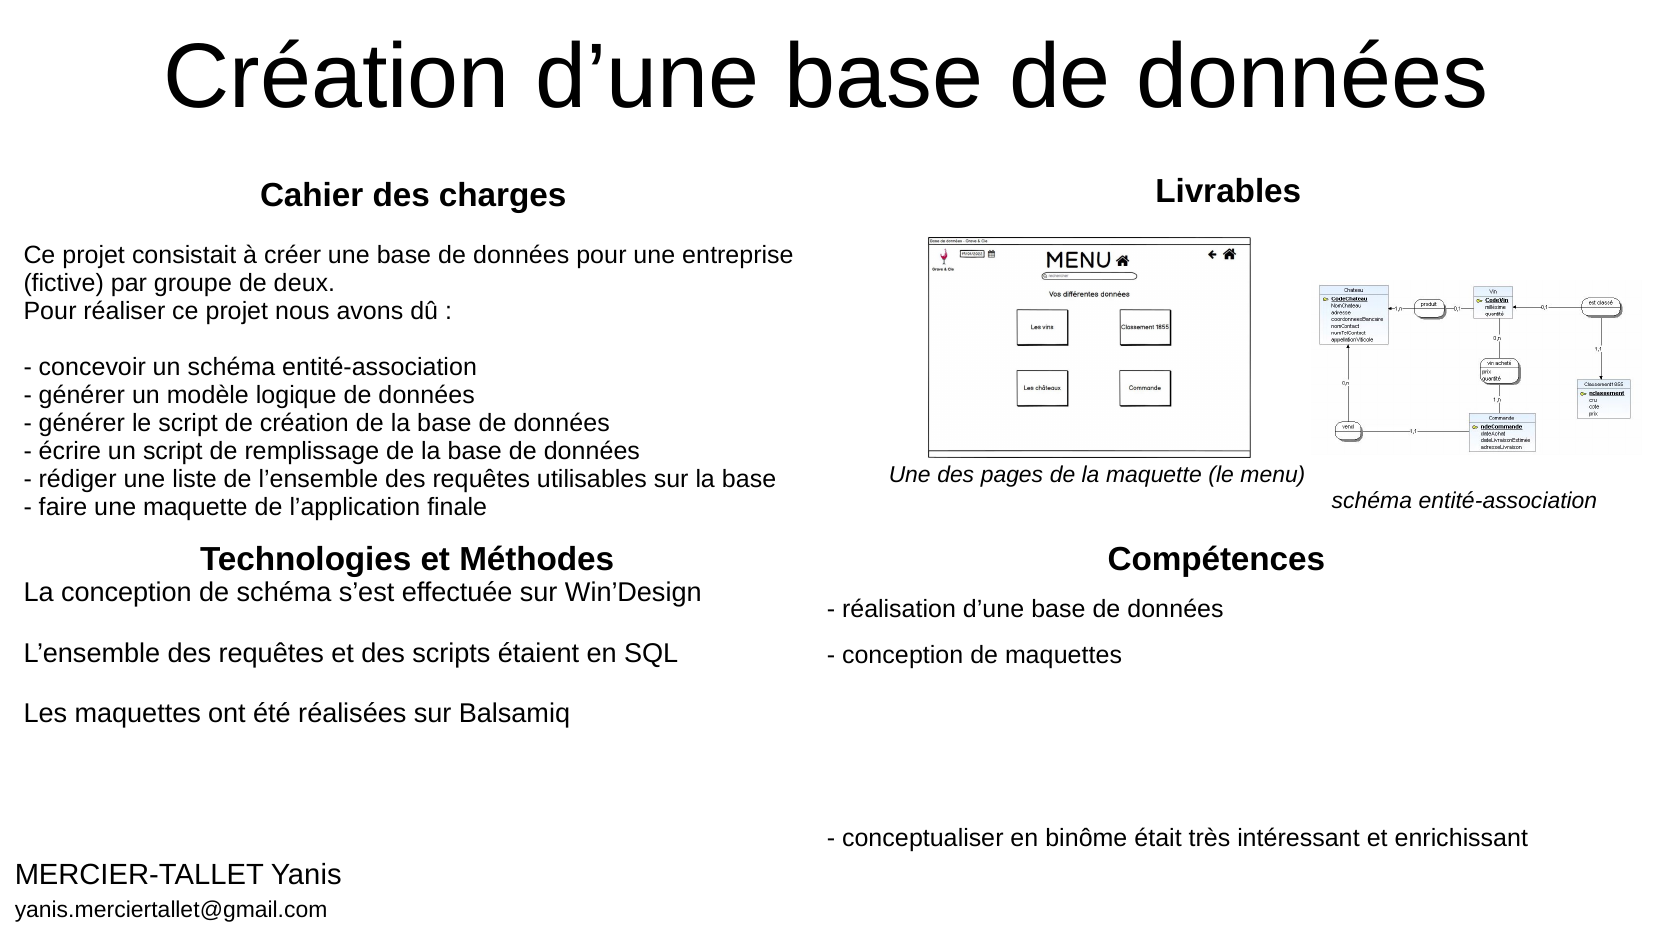

# Création d’une base de données
Cahier des charges
Ce projet consistait à créer une base de données pour une entreprise (fictive) par groupe de deux.
Pour réaliser ce projet nous avons dû :
- concevoir un schéma entité-association
- générer un modèle logique de données
- générer le script de création de la base de données
- écrire un script de remplissage de la base de données
- rédiger une liste de l’ensemble des requêtes utilisables sur la base
- faire une maquette de l’application finale
Livrables
Une des pages de la maquette (le menu)
						schéma entité-association
Compétences
- réalisation d’une base de données
- conception de maquettes
- conceptualiser en binôme était très intéressant et enrichissant
Technologies et Méthodes
La conception de schéma s’est effectuée sur Win’Design
L’ensemble des requêtes et des scripts étaient en SQL
Les maquettes ont été réalisées sur Balsamiq
MERCIER-TALLET Yanis
yanis.merciertallet@gmail.com